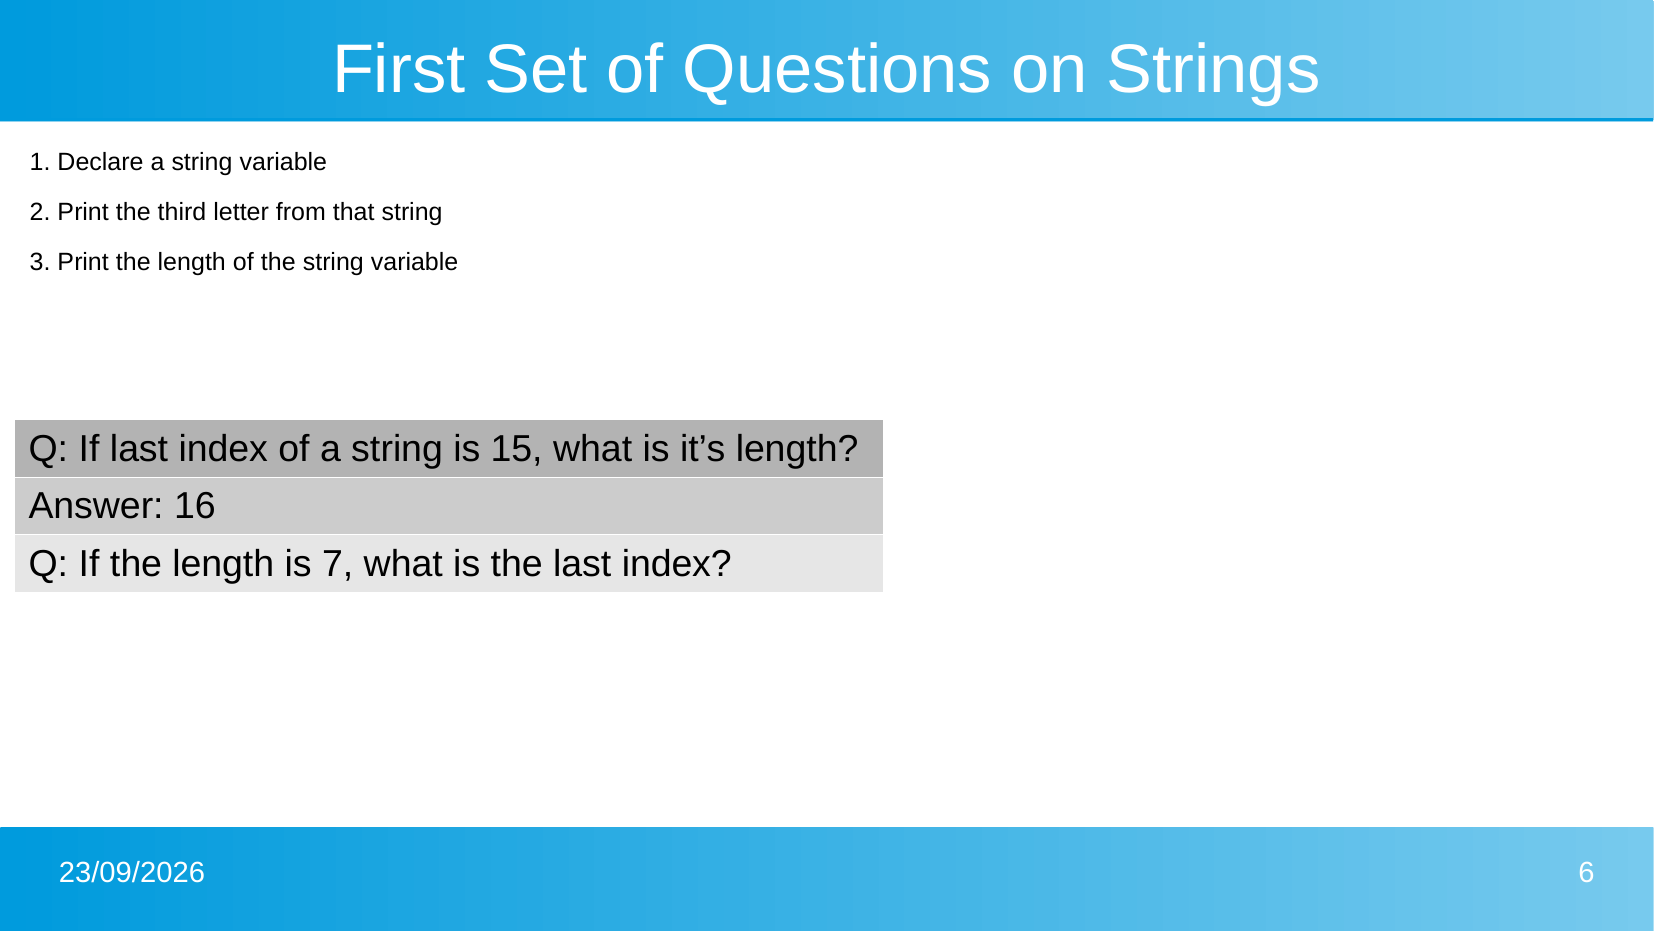

# First Set of Questions on Strings
1. Declare a string variable
2. Print the third letter from that string
3. Print the length of the string variable
| Q: If last index of a string is 15, what is it’s length? |
| --- |
| Answer: 16 |
| Q: If the length is 7, what is the last index? |
6